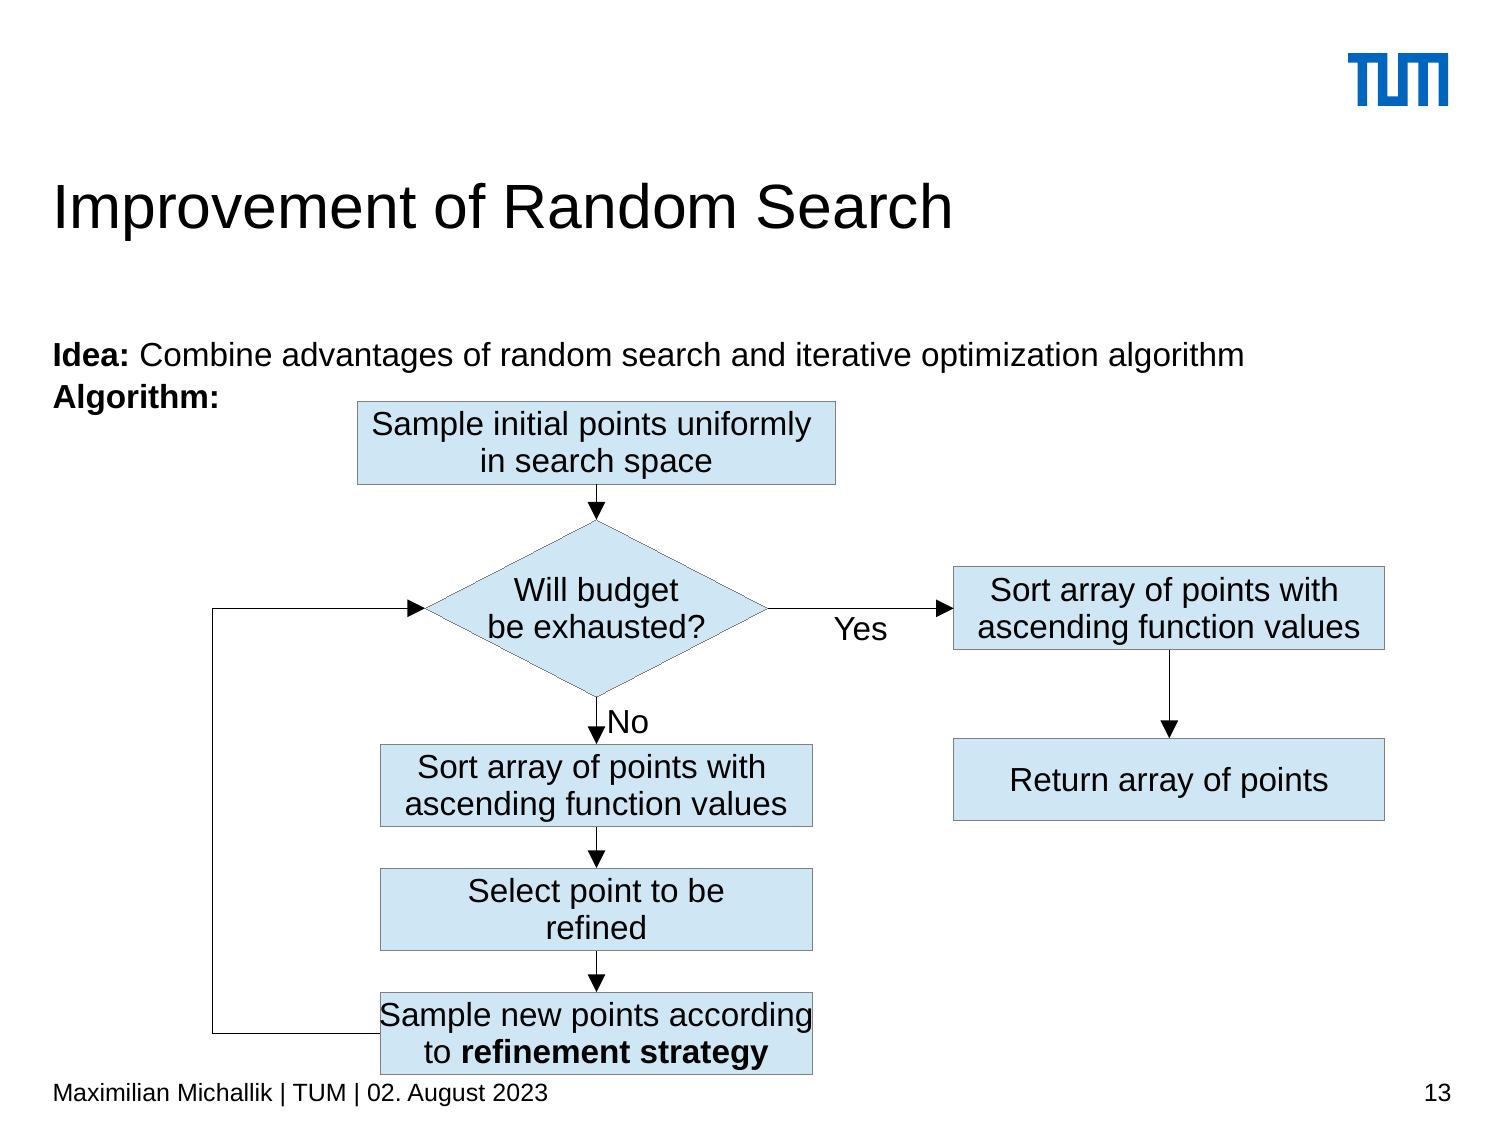

Improvement of Random Search
# Idea: Combine advantages of random search and iterative optimization algorithm
Algorithm:
Sample initial points uniformly
in search space
Will budget
be exhausted?
Sort array of points with
ascending function values
Return array of points
Sort array of points with
ascending function values
Select point to be
refined
Sample new points according
to refinement strategy
Maximilian Michallik | TUM | 02. August 2023
13